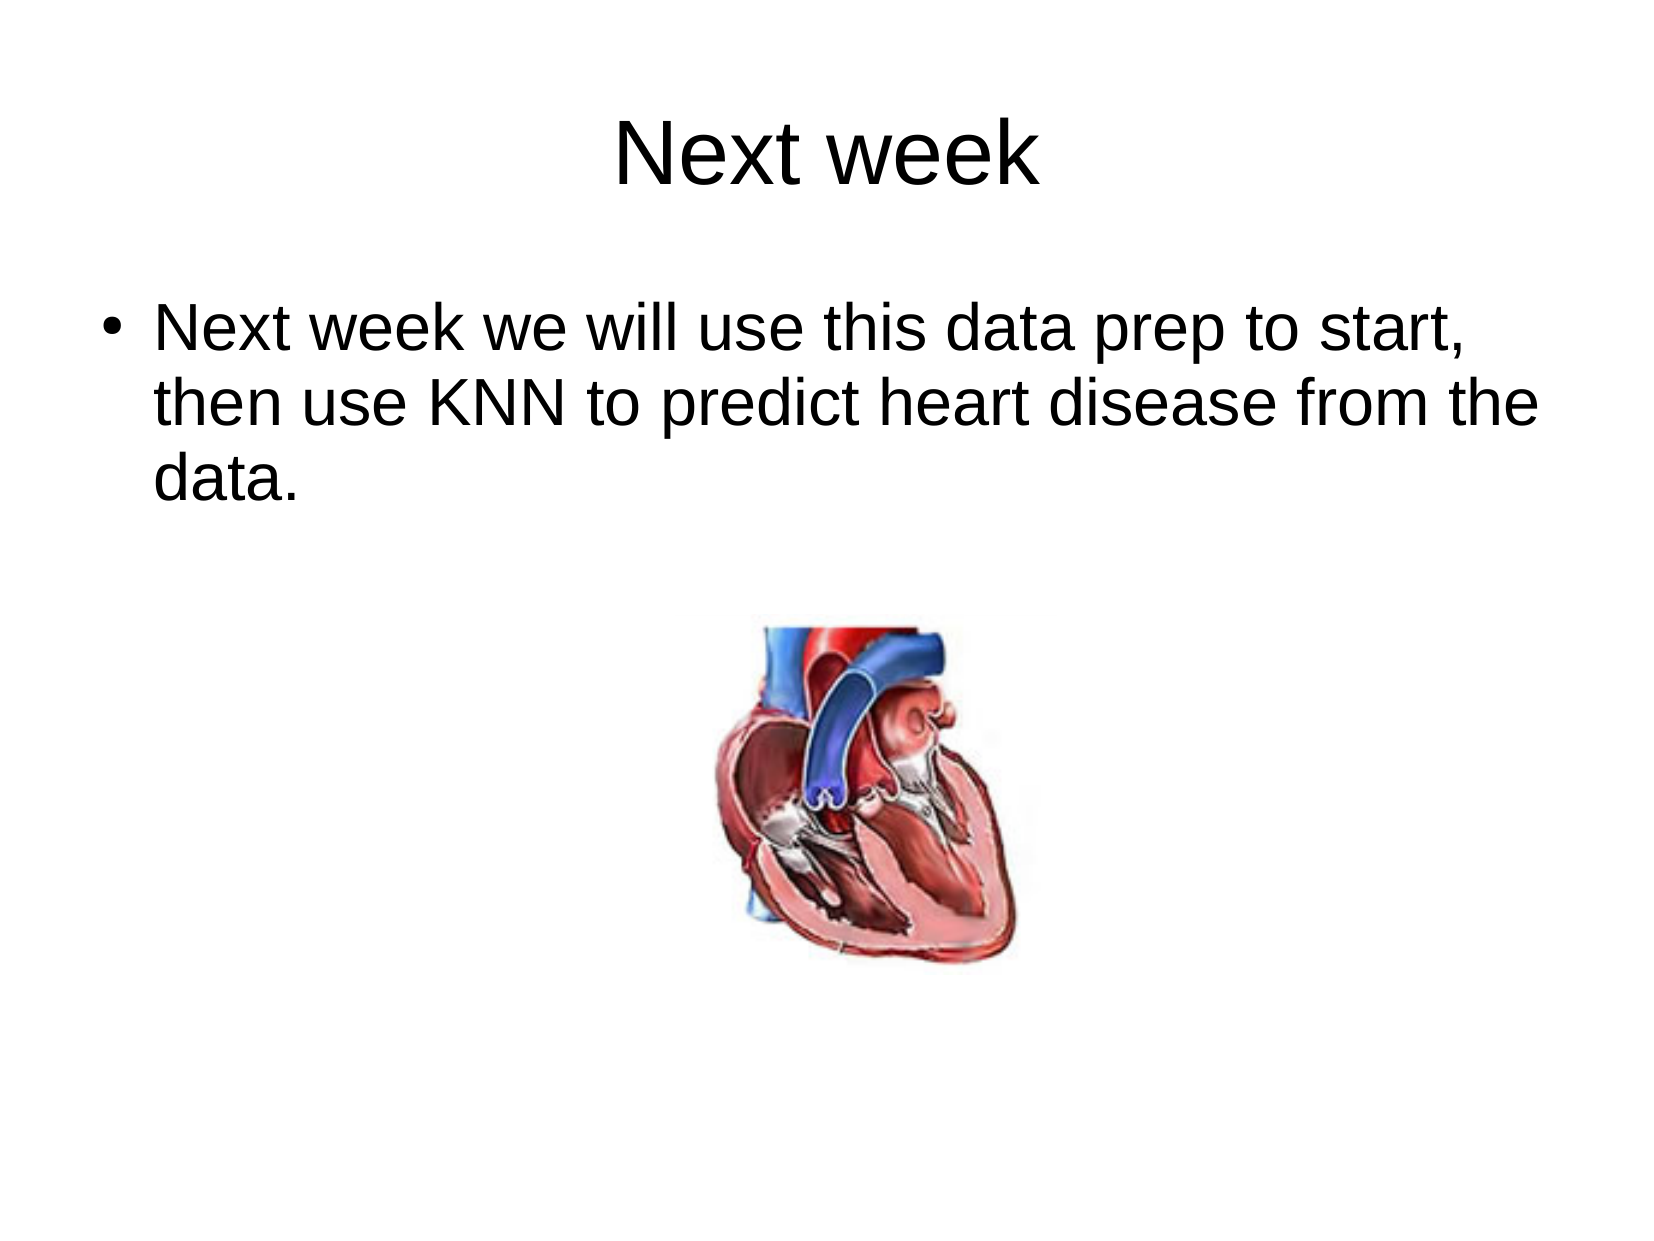

# Next week
Next week we will use this data prep to start, then use KNN to predict heart disease from the data.